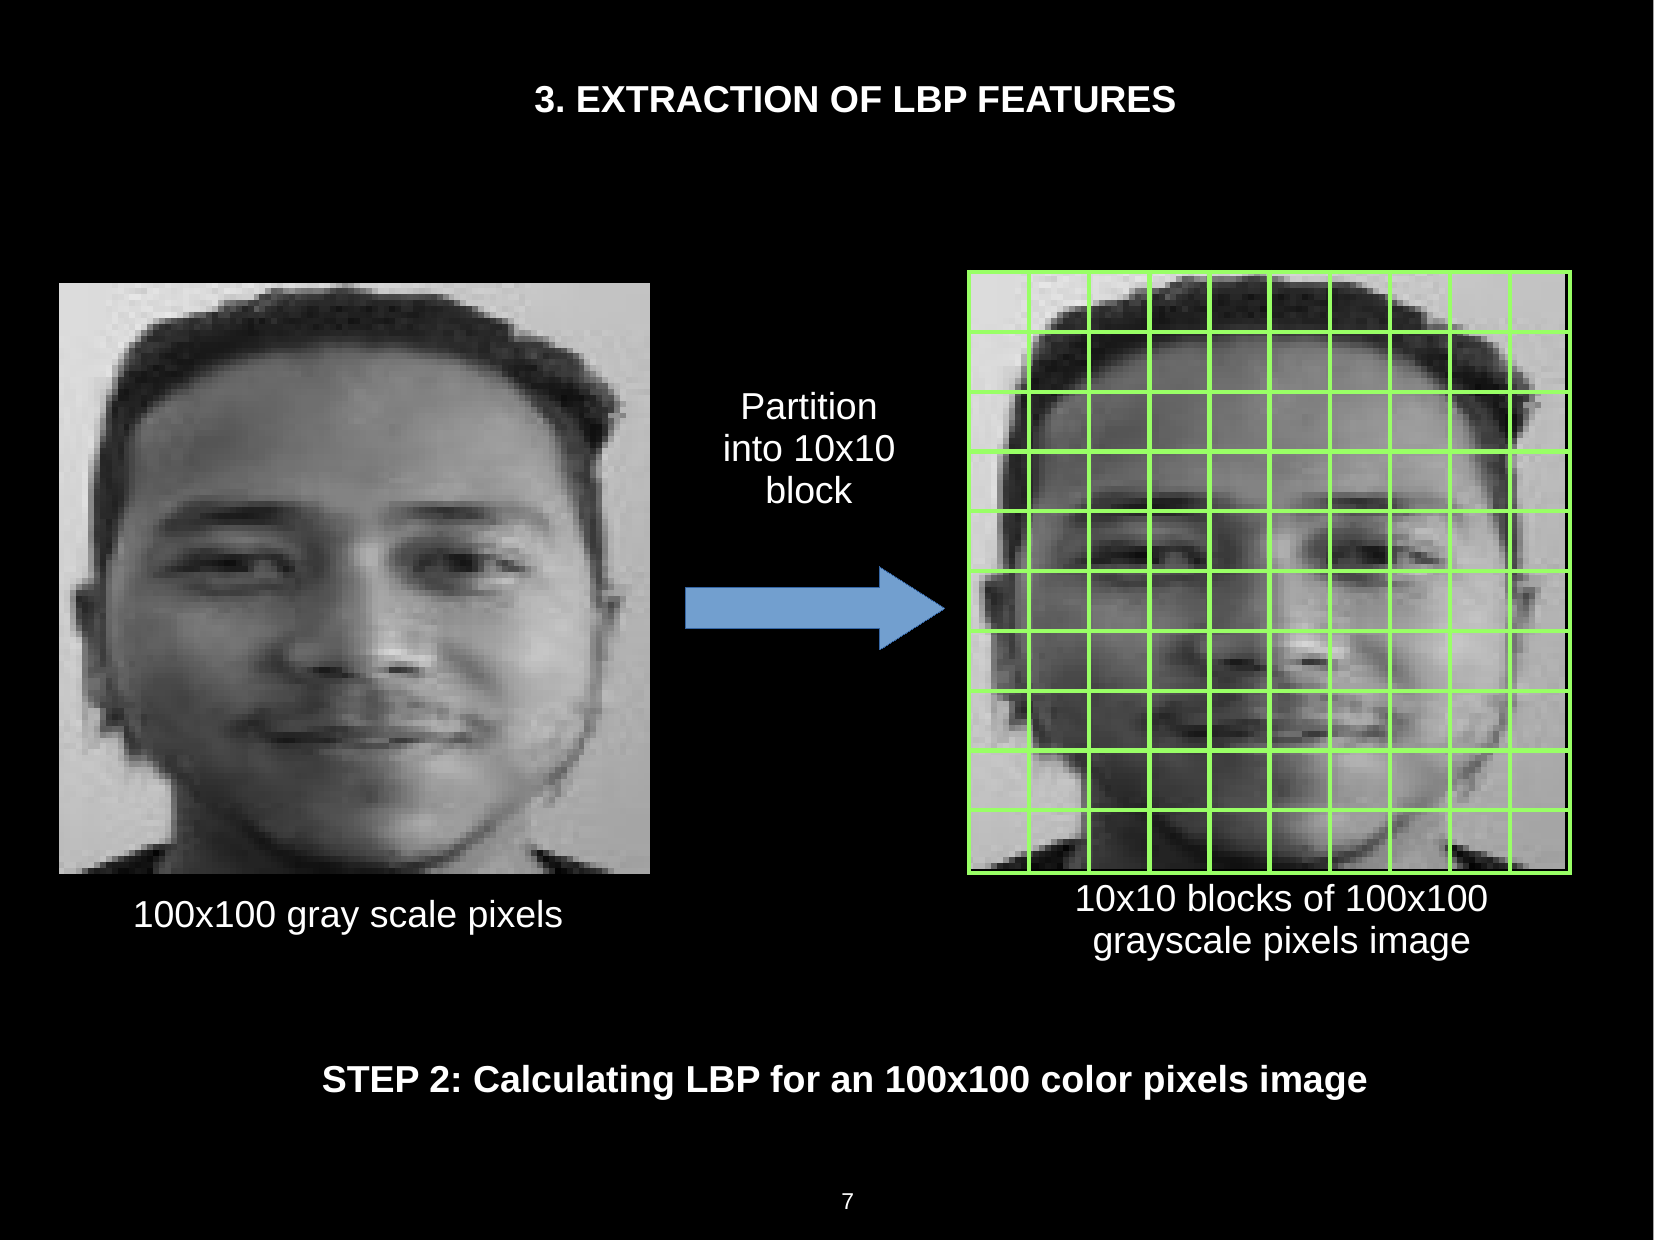

3. EXTRACTION OF LBP FEATURES
| | | | | | | | | | |
| --- | --- | --- | --- | --- | --- | --- | --- | --- | --- |
| | | | | | | | | | |
| | | | | | | | | | |
| | | | | | | | | | |
| | | | | | | | | | |
| | | | | | | | | | |
| | | | | | | | | | |
| | | | | | | | | | |
| | | | | | | | | | |
| | | | | | | | | | |
Partition into 10x10 block
10x10 blocks of 100x100 grayscale pixels image
100x100 gray scale pixels
STEP 2: Calculating LBP for an 100x100 color pixels image
7